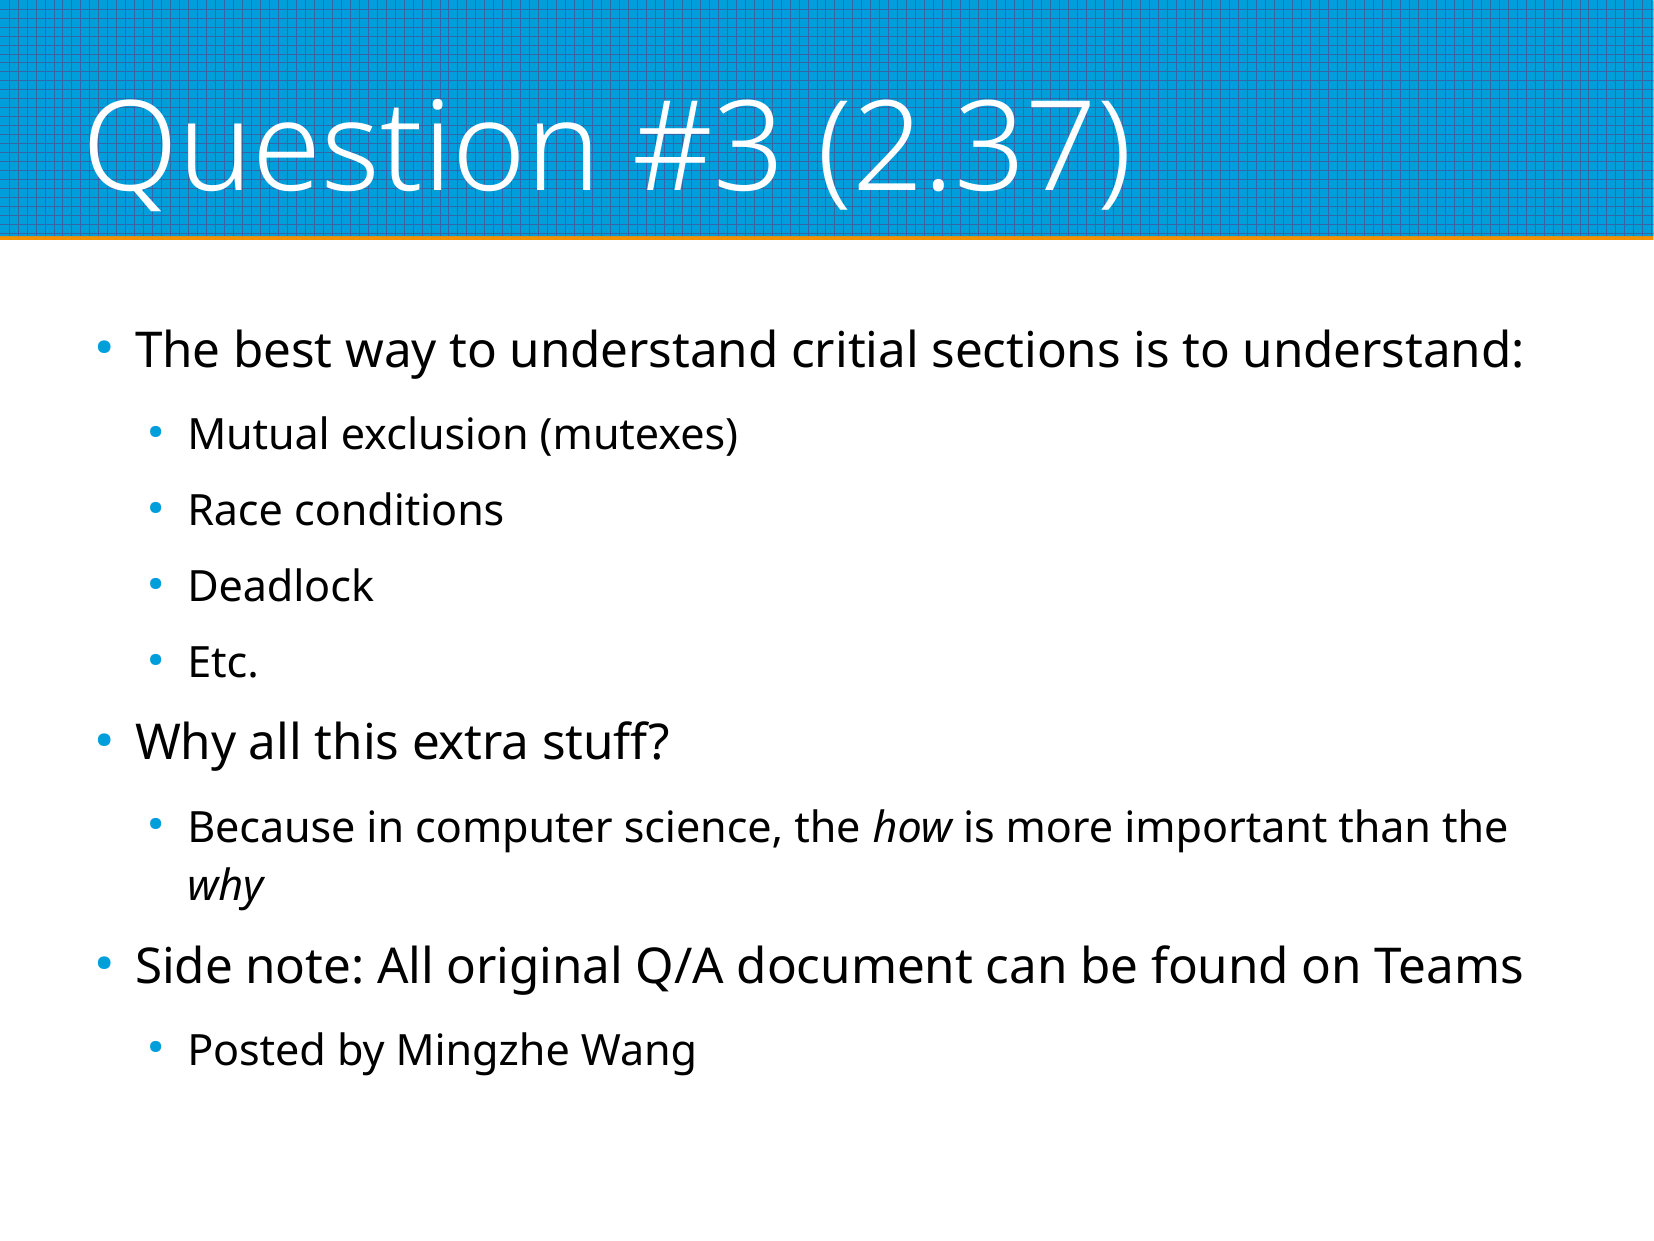

# Question #3 (2.37)
The best way to understand critial sections is to understand:
Mutual exclusion (mutexes)
Race conditions
Deadlock
Etc.
Why all this extra stuff?
Because in computer science, the how is more important than the why
Side note: All original Q/A document can be found on Teams
Posted by Mingzhe Wang